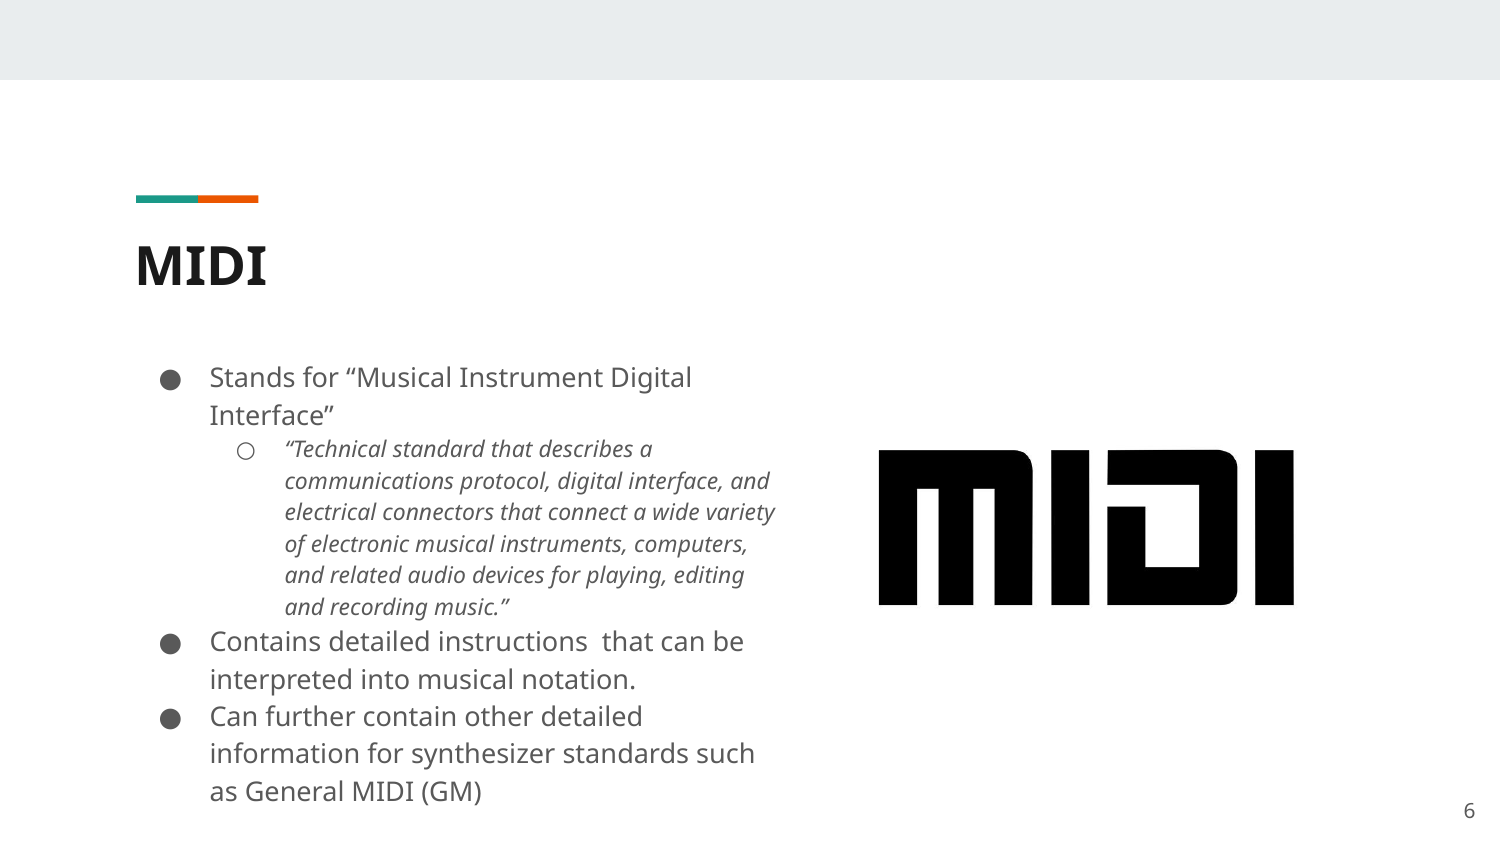

# MIDI
Stands for “Musical Instrument Digital Interface”
“Technical standard that describes a communications protocol, digital interface, and electrical connectors that connect a wide variety of electronic musical instruments, computers, and related audio devices for playing, editing and recording music.”
Contains detailed instructions that can be interpreted into musical notation.
Can further contain other detailed information for synthesizer standards such as General MIDI (GM)